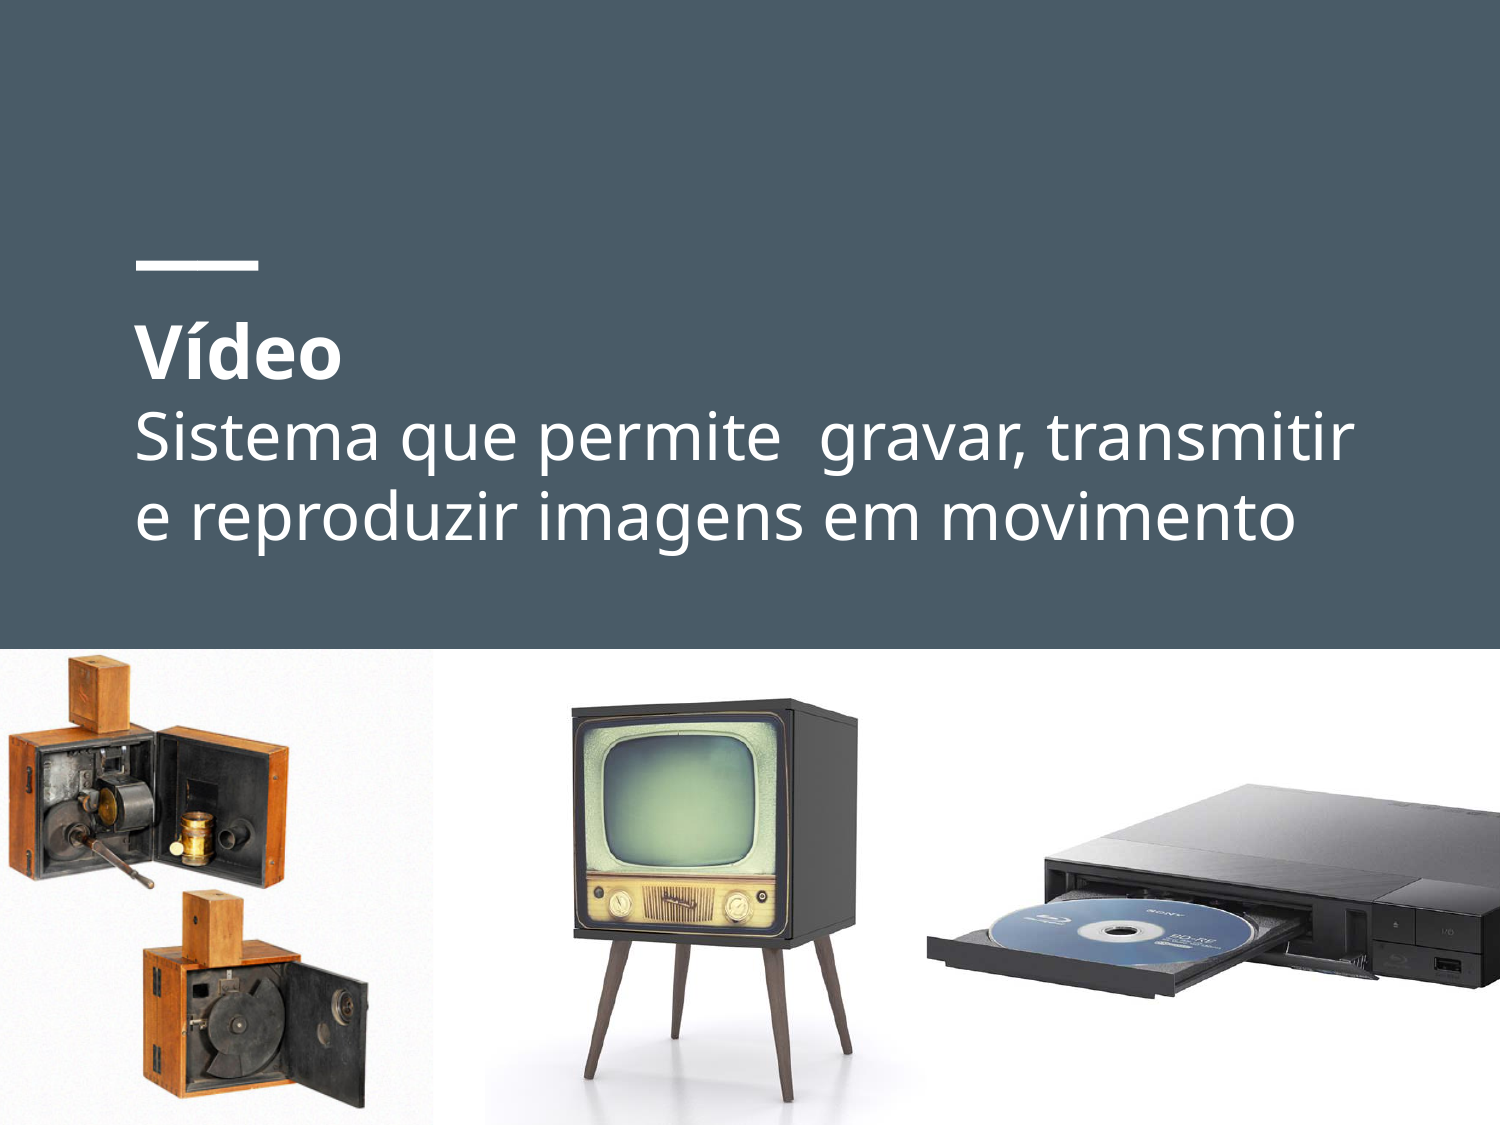

# Vídeo Sistema que permite gravar, transmitir e reproduzir imagens em movimento